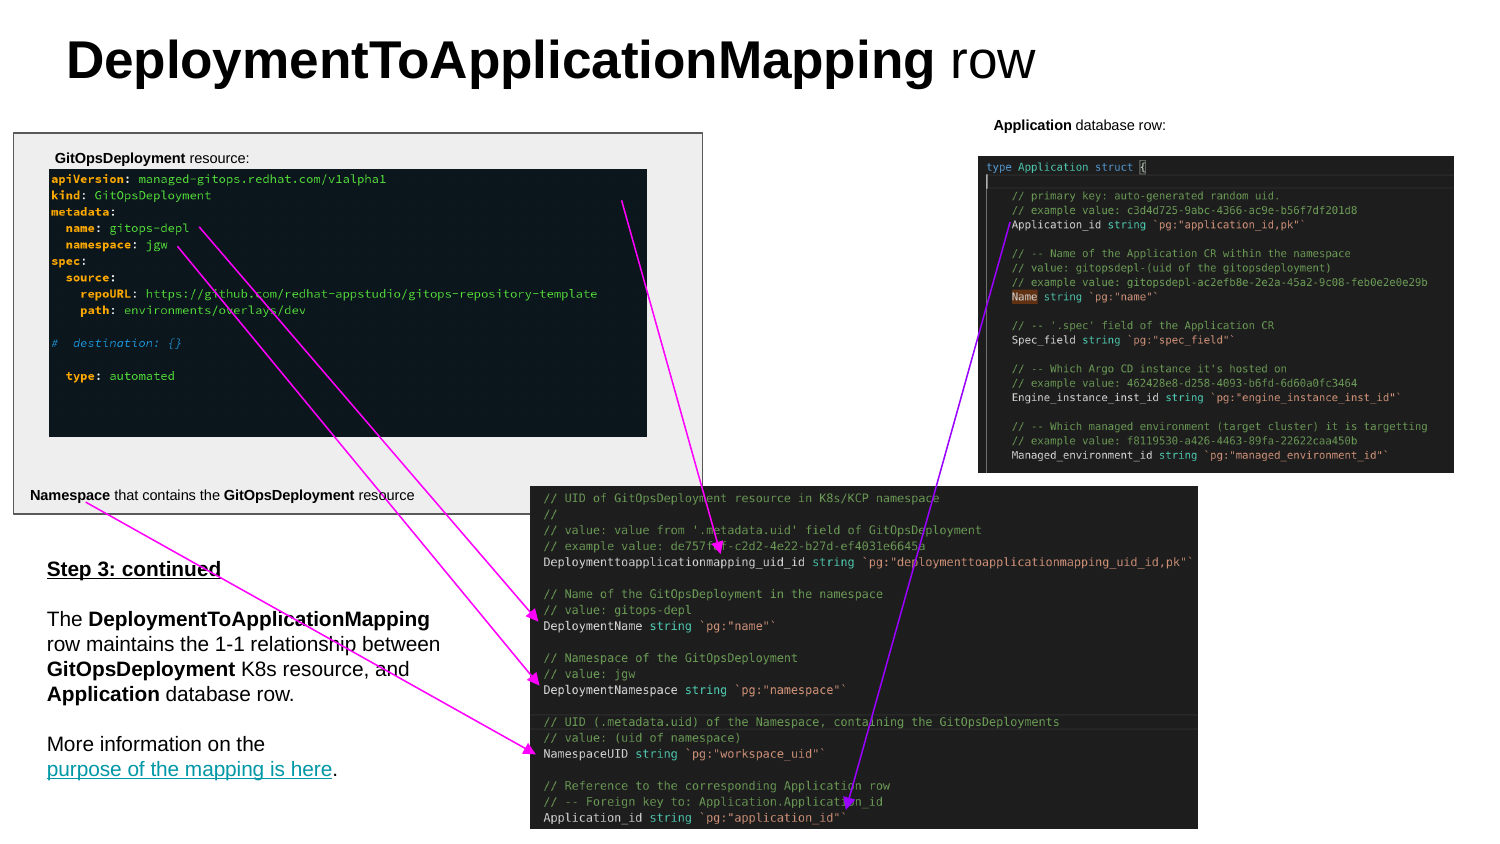

# DeploymentToApplicationMapping row
Application database row:
GitOpsDeployment resource:
Namespace that contains the GitOpsDeployment resource
Step 3: continued
The DeploymentToApplicationMapping row maintains the 1-1 relationship between GitOpsDeployment K8s resource, and Application database row.
More information on the purpose of the mapping is here.